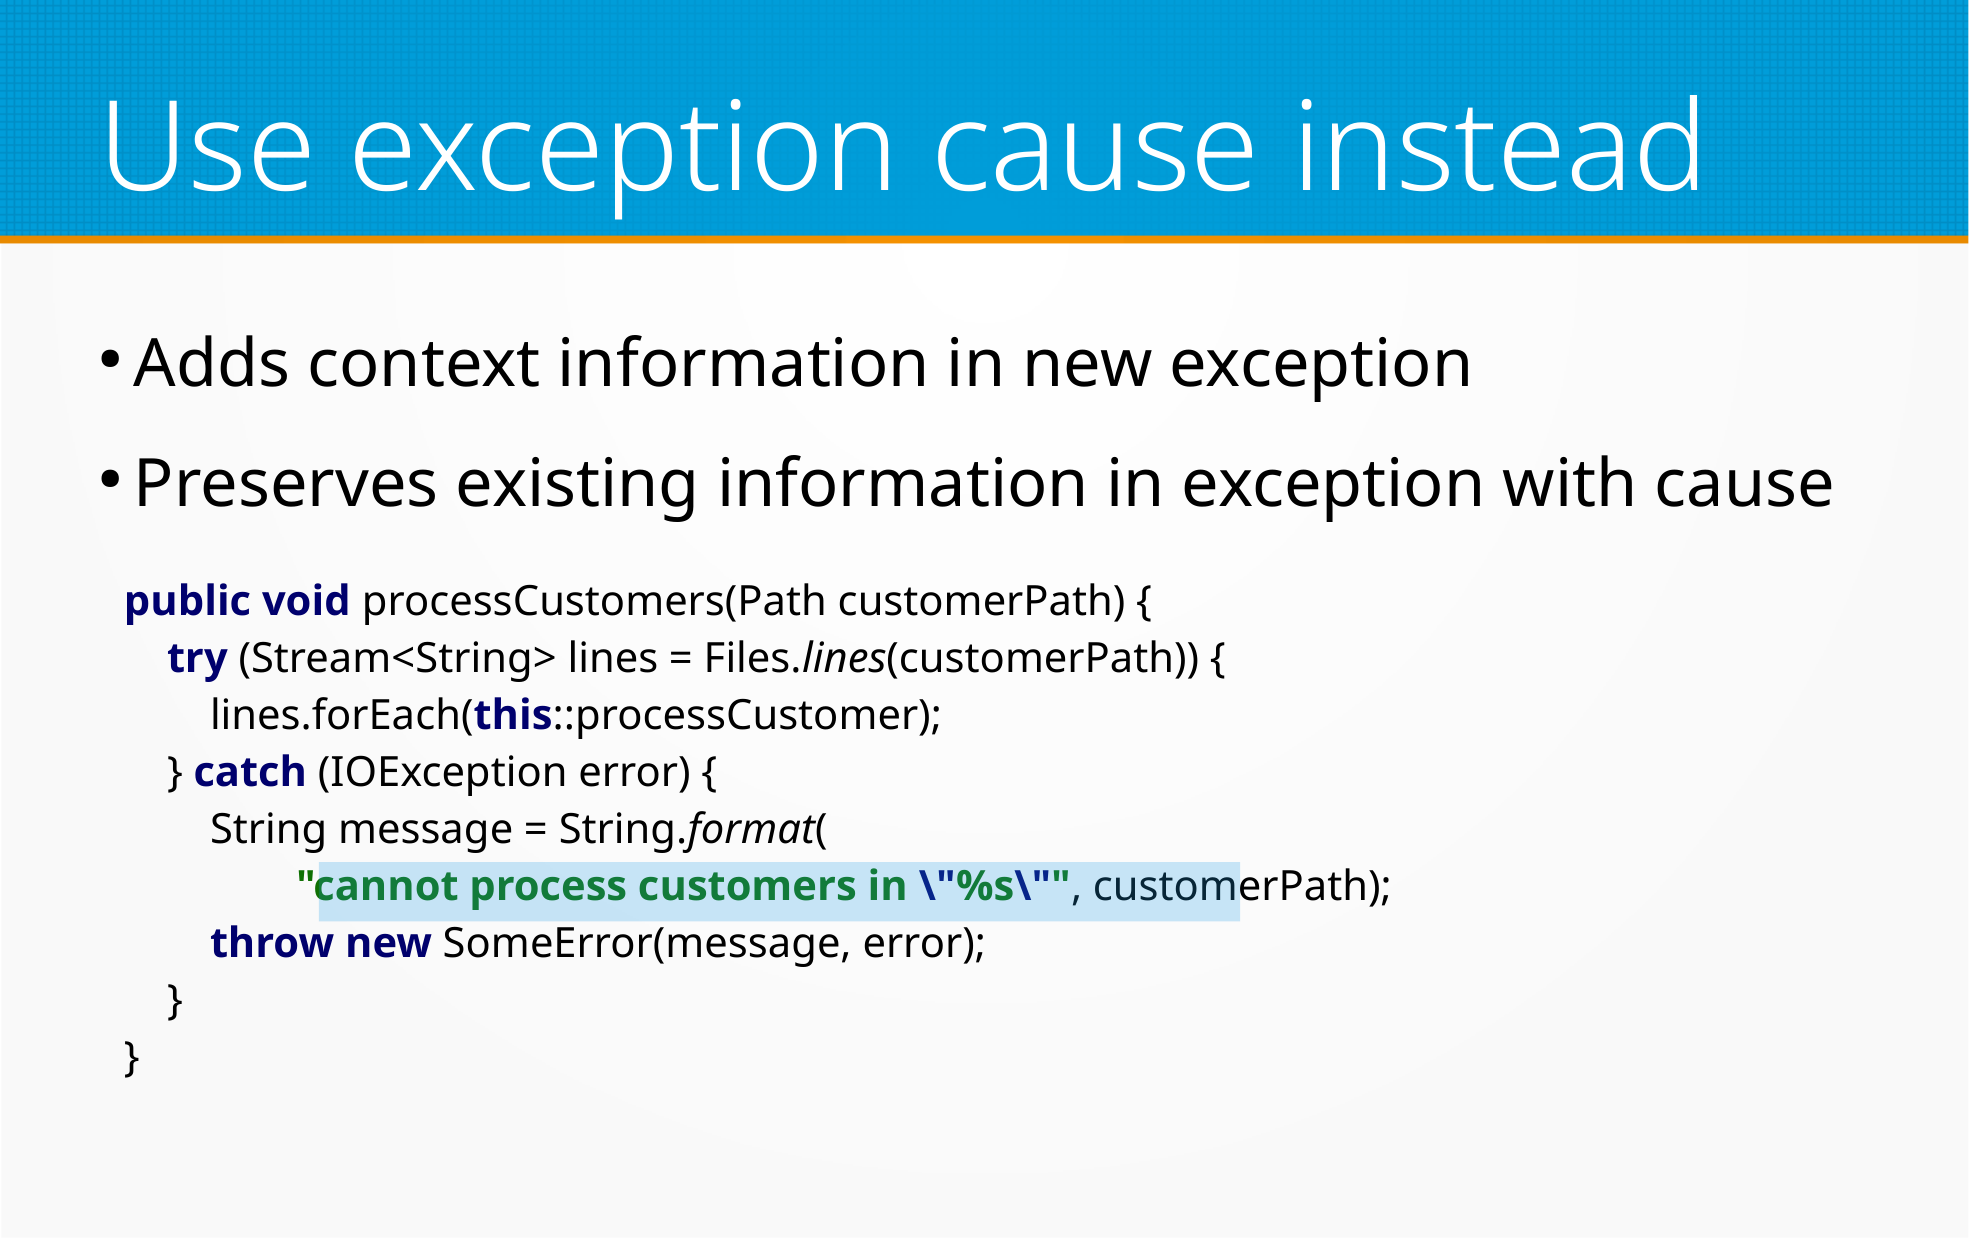

# Use exception cause instead
Adds context information in new exception
Preserves existing information in exception with cause
public void processCustomers(Path customerPath) {
 try (Stream<String> lines = Files.lines(customerPath)) {
 lines.forEach(this::processCustomer);
 } catch (IOException error) {
 String message = String.format(
 "cannot process customers in \"%s\"", customerPath);
 throw new SomeError(message, error);
 }
}